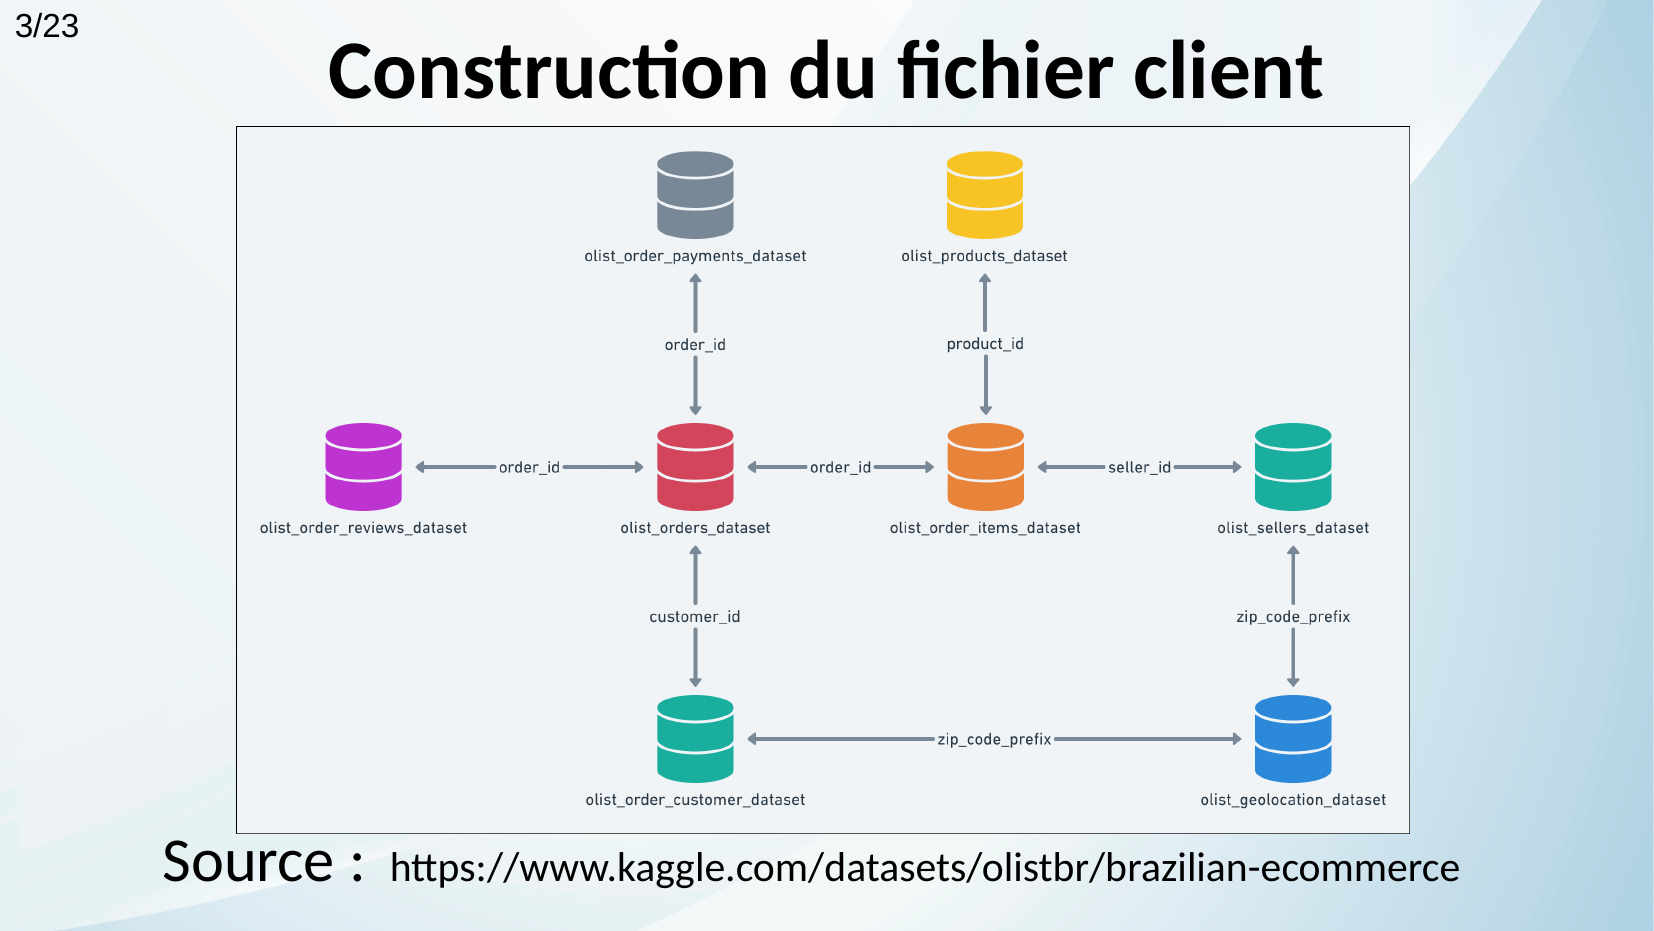

3/23
# Construction du fichier client
Source : https://www.kaggle.com/datasets/olistbr/brazilian-ecommerce